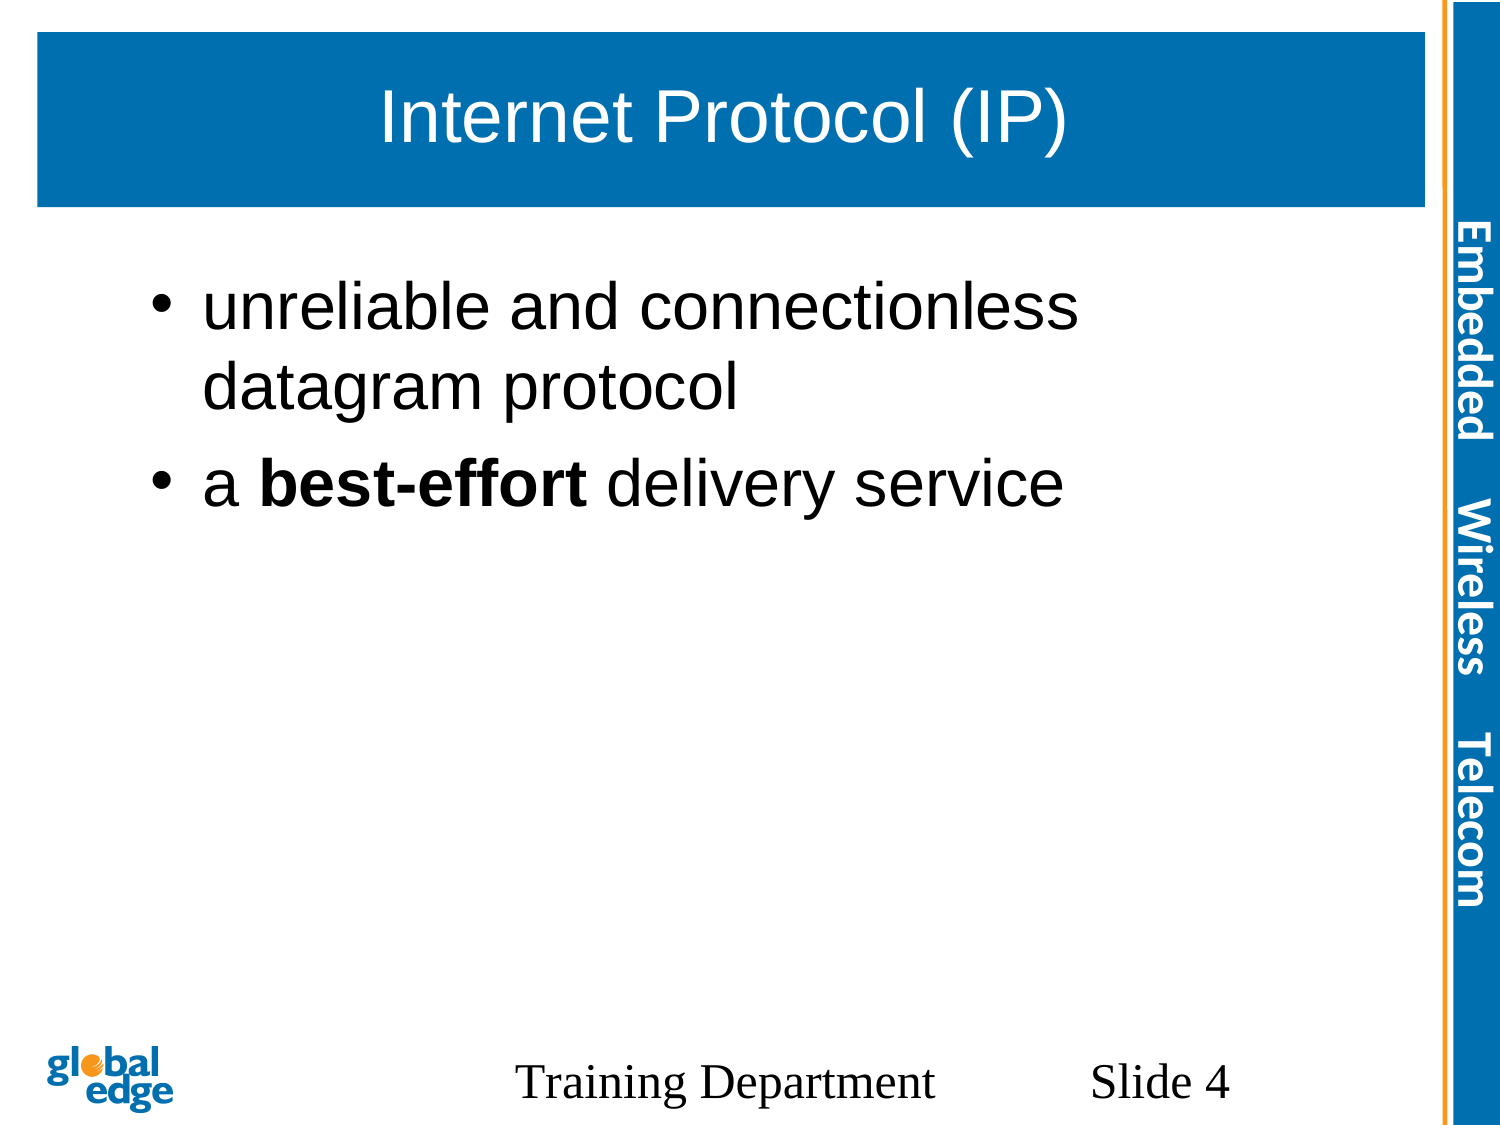

# Internet Protocol (IP)‏
unreliable and connectionless datagram protocol
a best-effort delivery service
4